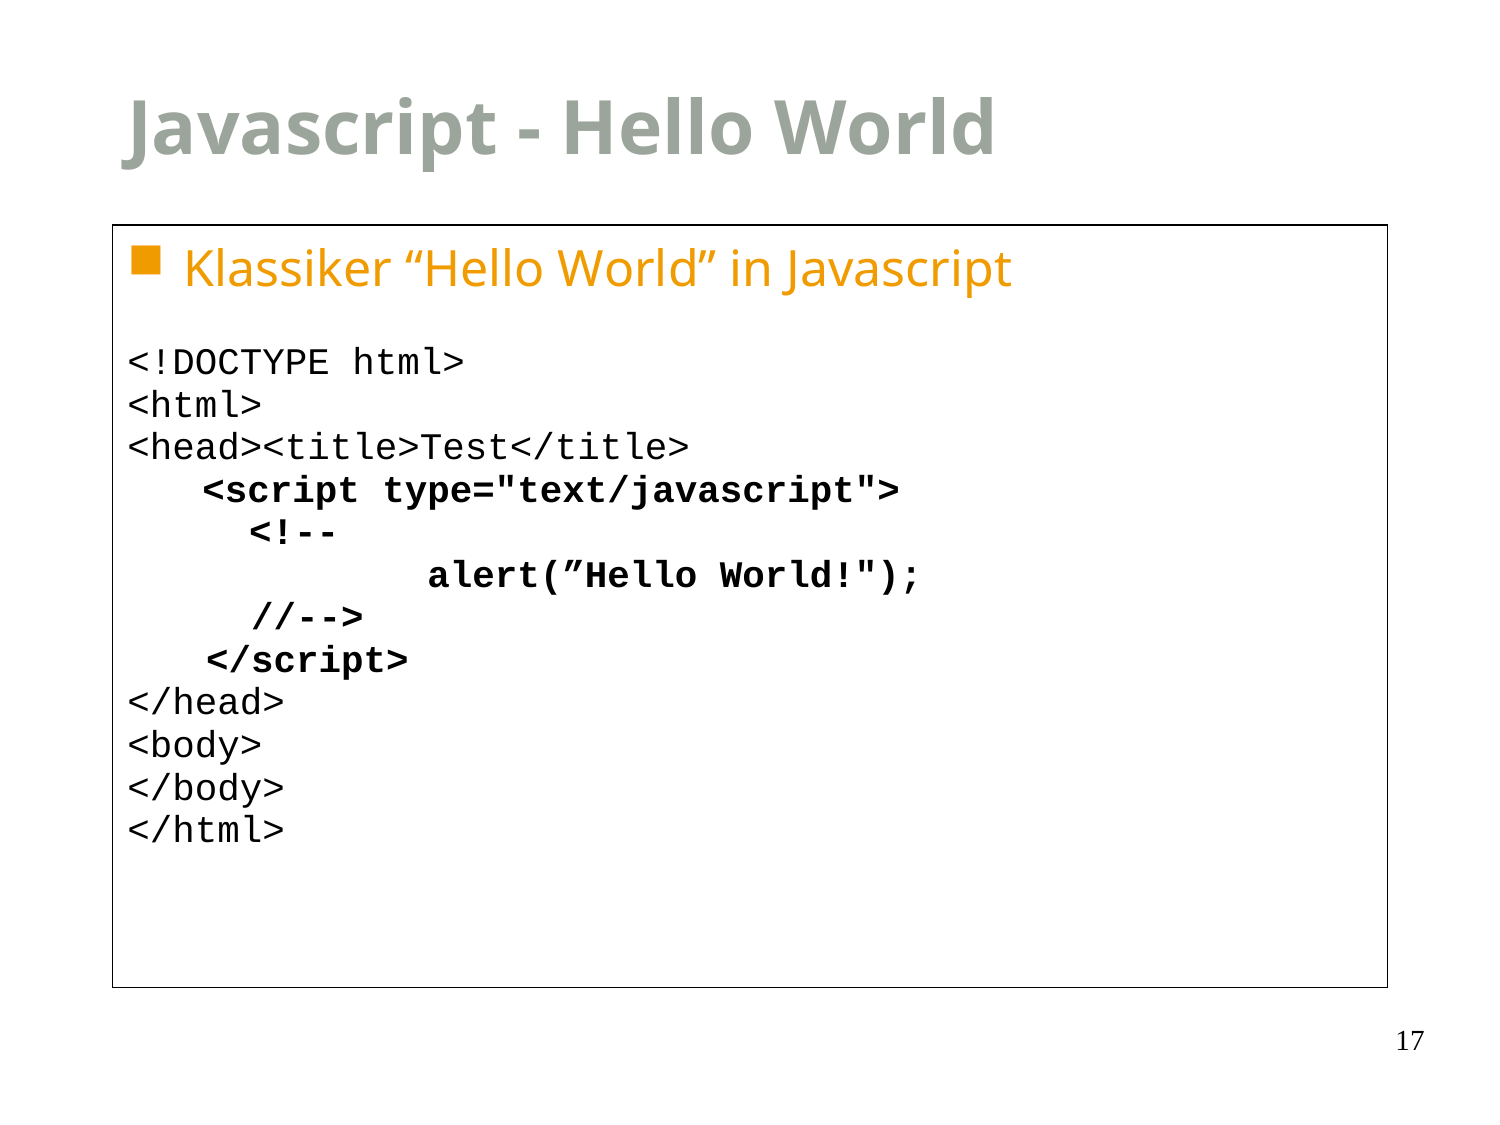

# Javascript - Hello World
Klassiker “Hello World” in Javascript
<!DOCTYPE html>
<html>
<head><title>Test</title>
<script type="text/javascript">
	<!--
 			alert(”Hello World!");
 //-->
 </script>
</head>
<body>
</body>
</html>
17